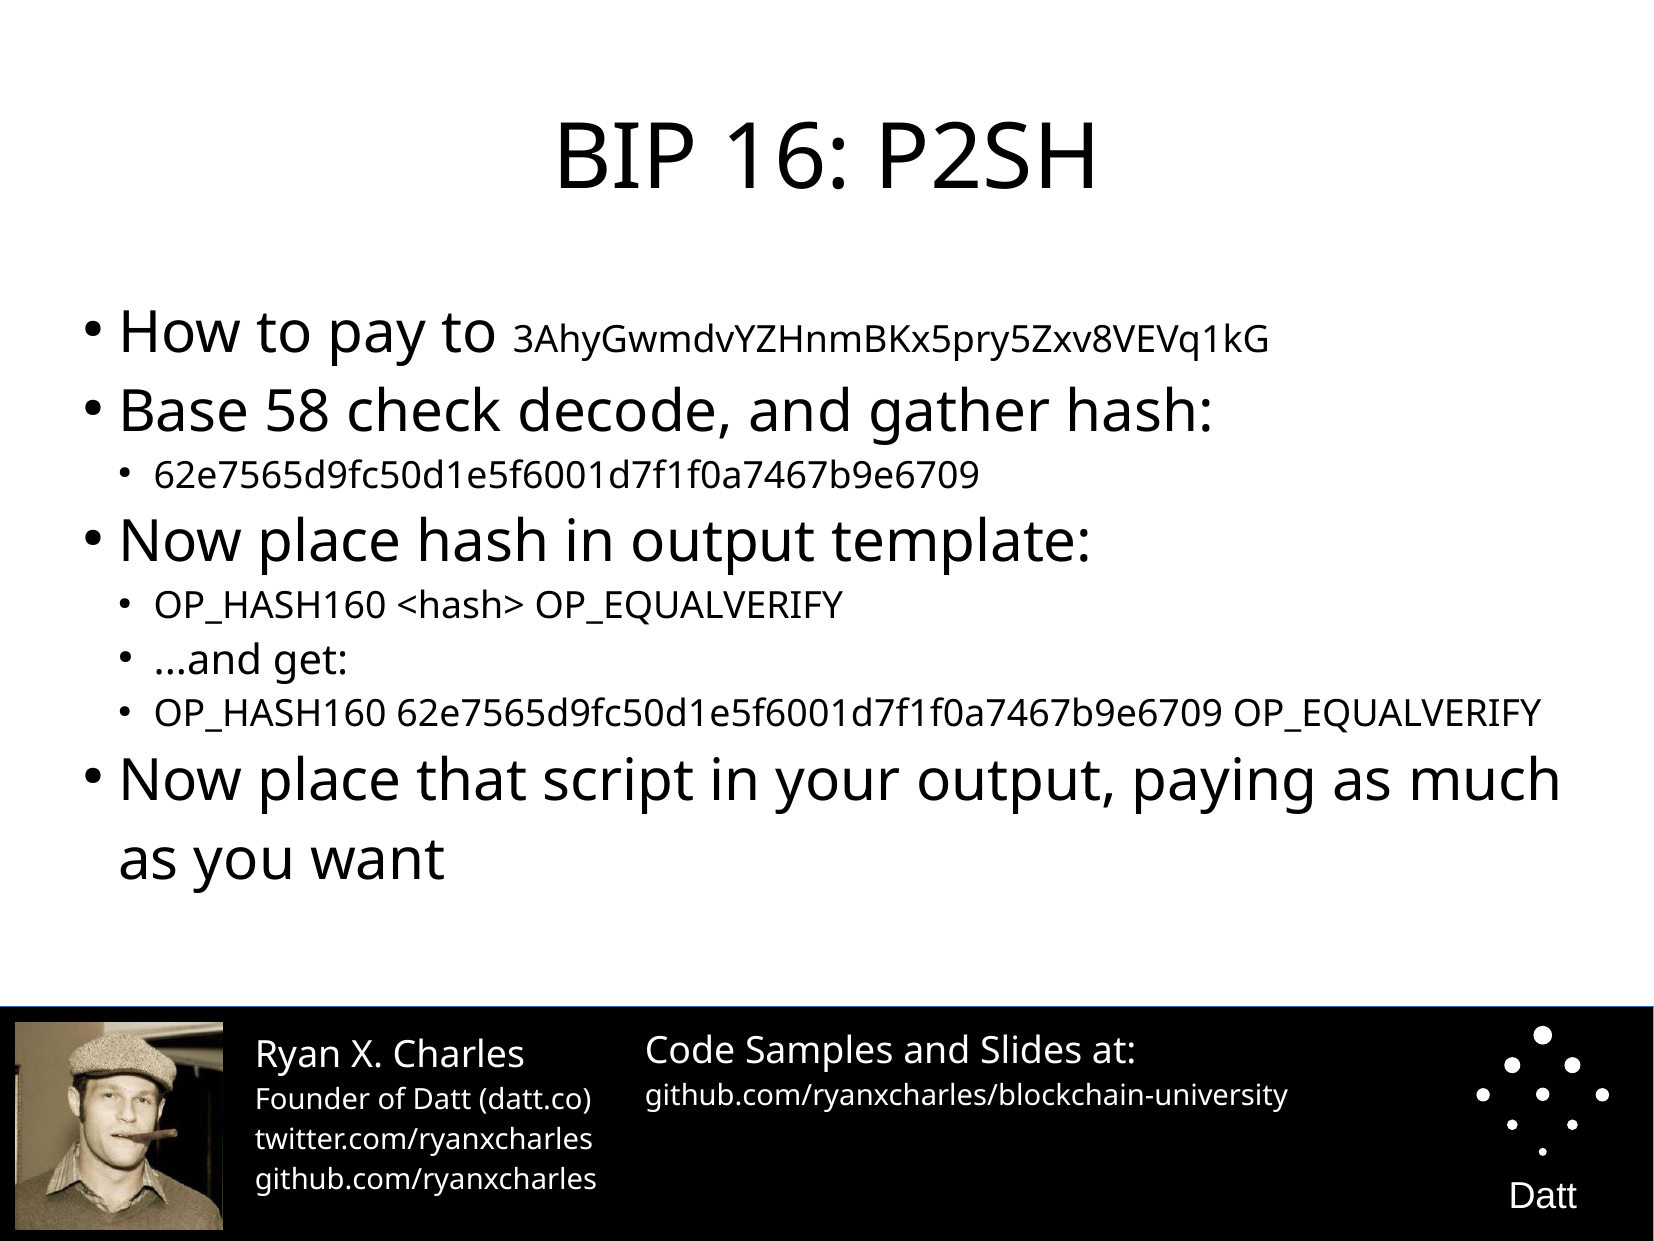

BIP 16: P2SH
# How to pay to 3AhyGwmdvYZHnmBKx5pry5Zxv8VEVq1kG
Base 58 check decode, and gather hash:
62e7565d9fc50d1e5f6001d7f1f0a7467b9e6709
Now place hash in output template:
OP_HASH160 <hash> OP_EQUALVERIFY
...and get:
OP_HASH160 62e7565d9fc50d1e5f6001d7f1f0a7467b9e6709 OP_EQUALVERIFY
Now place that script in your output, paying as much as you want
Code Samples and Slides at:
github.com/ryanxcharles/blockchain-university
Ryan X. Charles
Founder of Datt (datt.co)
twitter.com/ryanxcharles
github.com/ryanxcharles
Datt